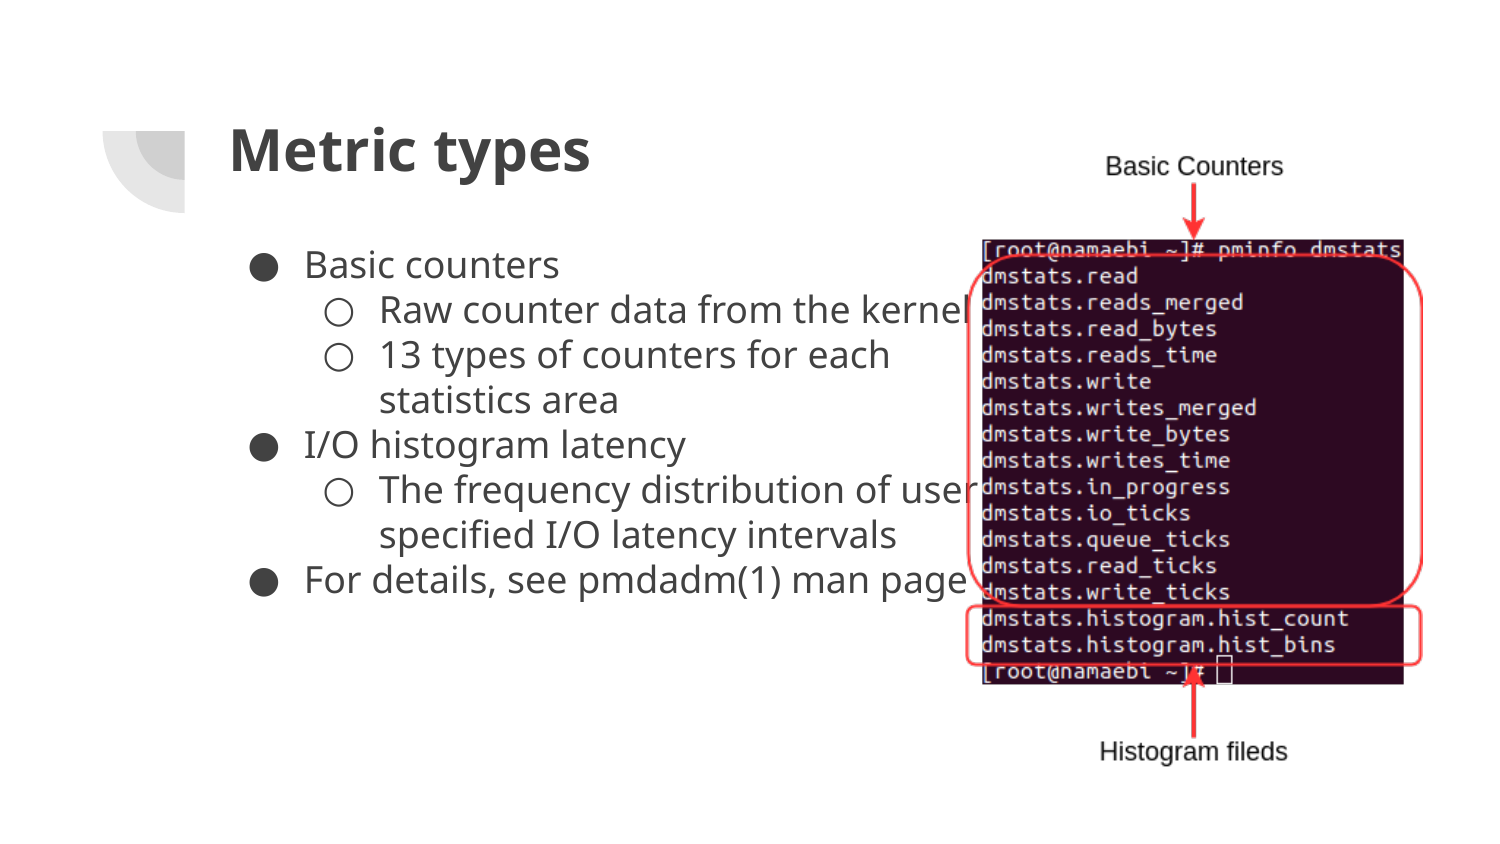

# Metric types
Basic counters
Raw counter data from the kernel
13 types of counters for each statistics area
I/O histogram latency
The frequency distribution of user specified I/O latency intervals
For details, see pmdadm(1) man page